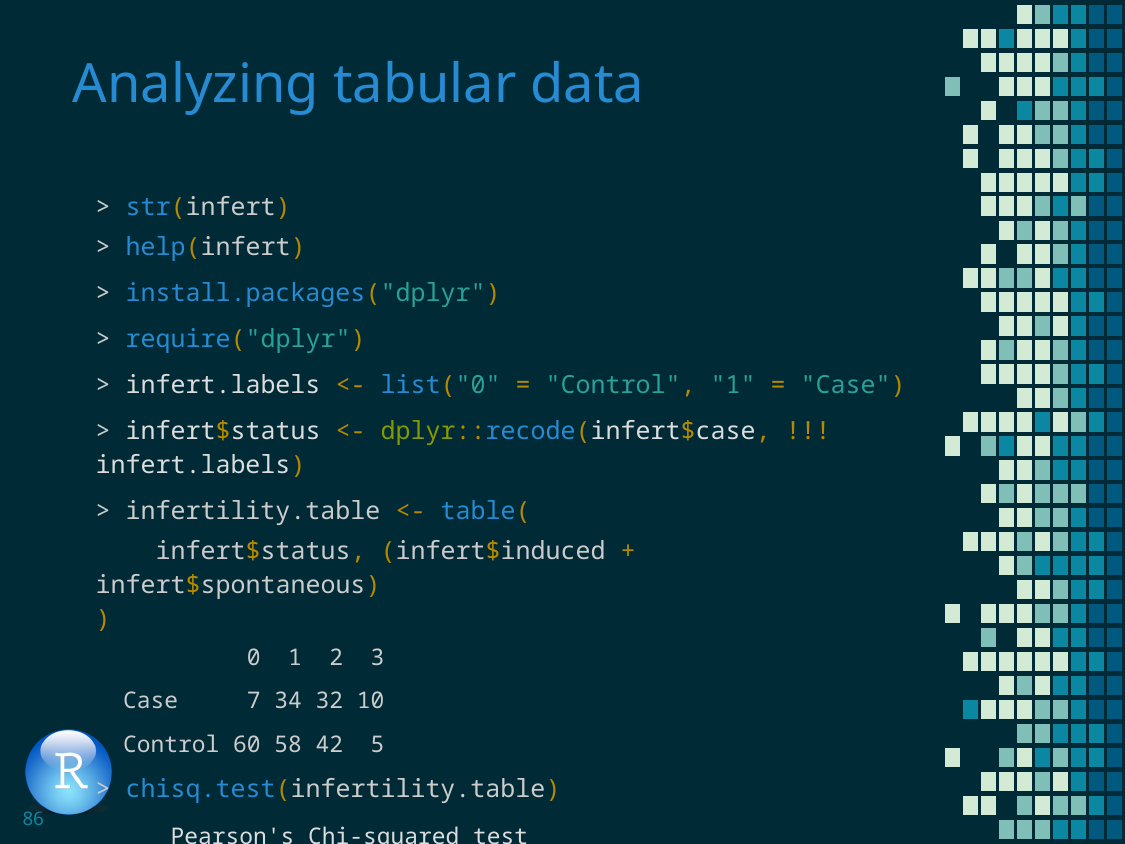

Analyzing tabular data
> str(infert)
> help(infert)
> install.packages("dplyr")
> require("dplyr")
> infert.labels <- list("0" = "Control", "1" = "Case")
> infert$status <- dplyr::recode(infert$case, !!!infert.labels)
> infertility.table <- table(
 infert$status, (infert$induced + infert$spontaneous)
)
 0 1 2 3
 Case 7 34 32 10
 Control 60 58 42 5
> chisq.test(infertility.table)
	Pearson's Chi-squared test
data: infertility.table
X-squared = 27.048, df = 3, p-value = 5.751e-06